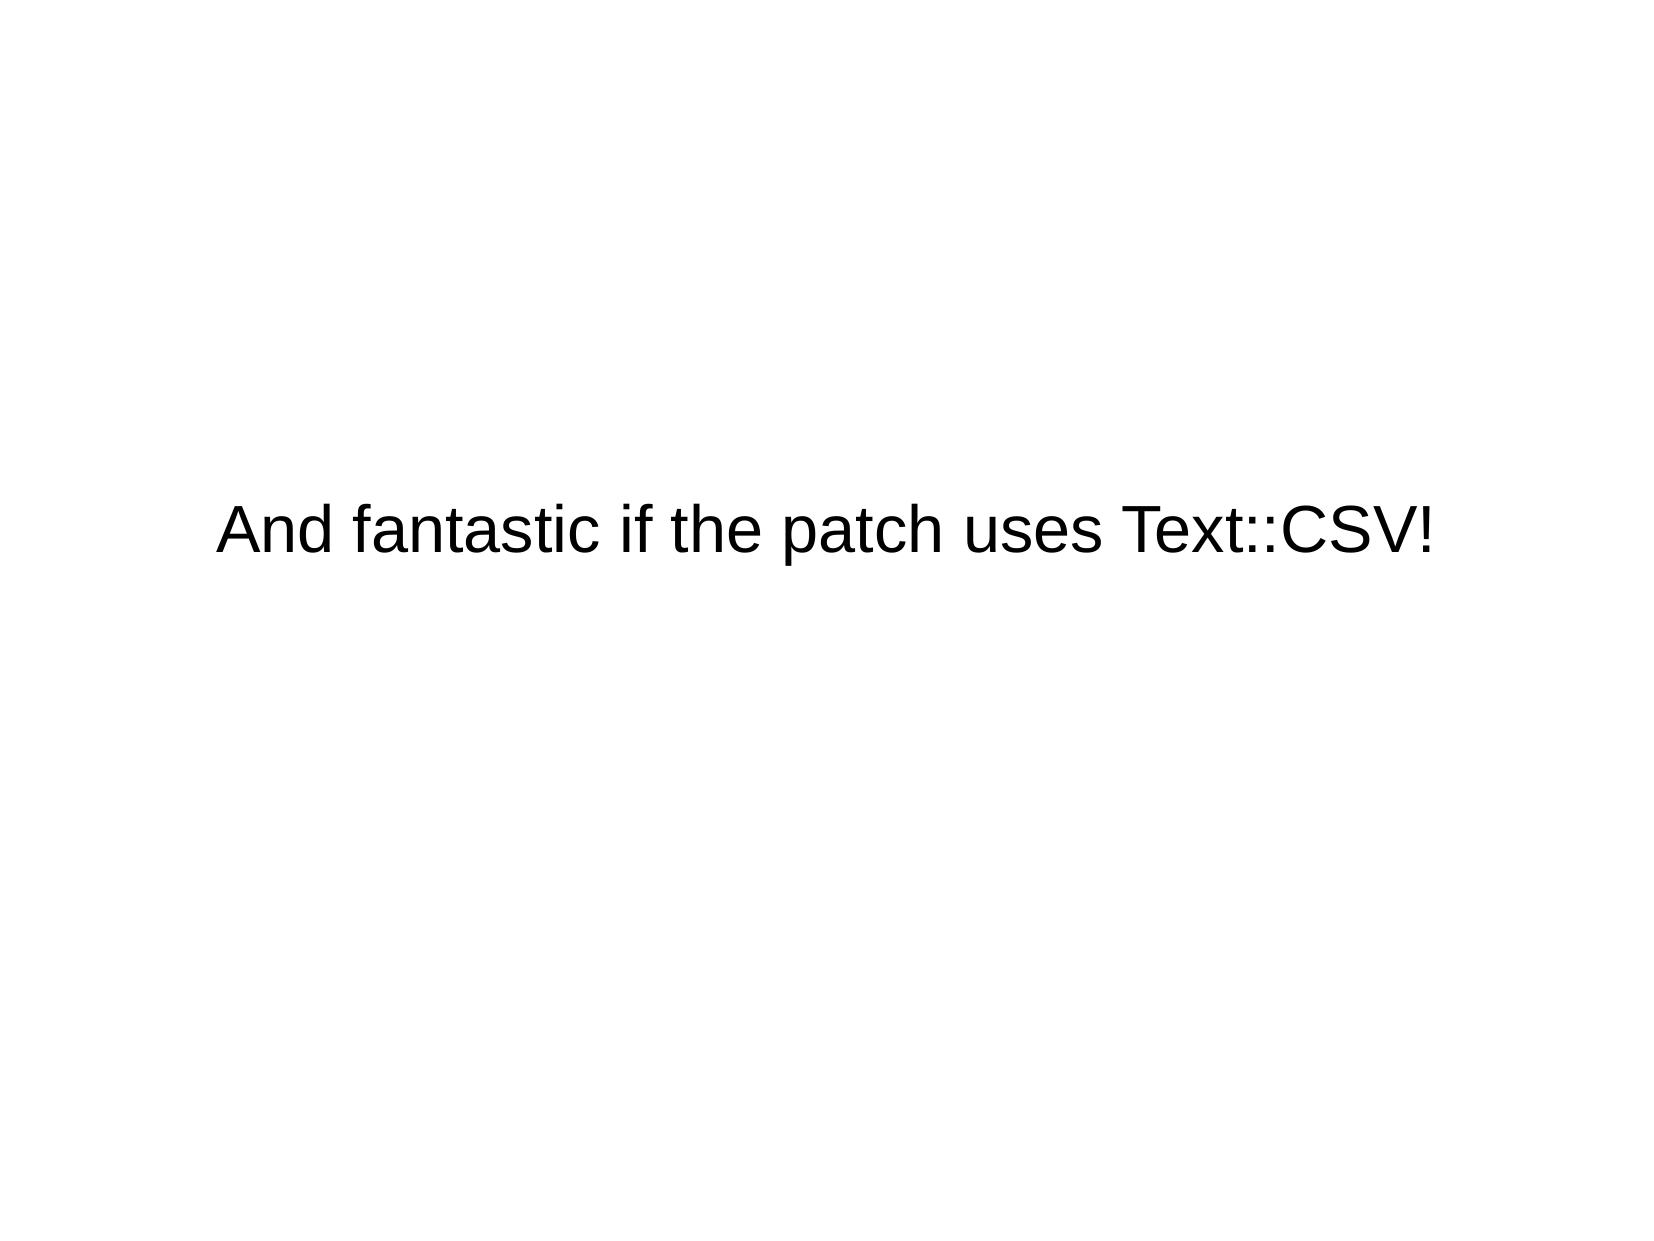

# And fantastic if the patch uses Text::CSV!